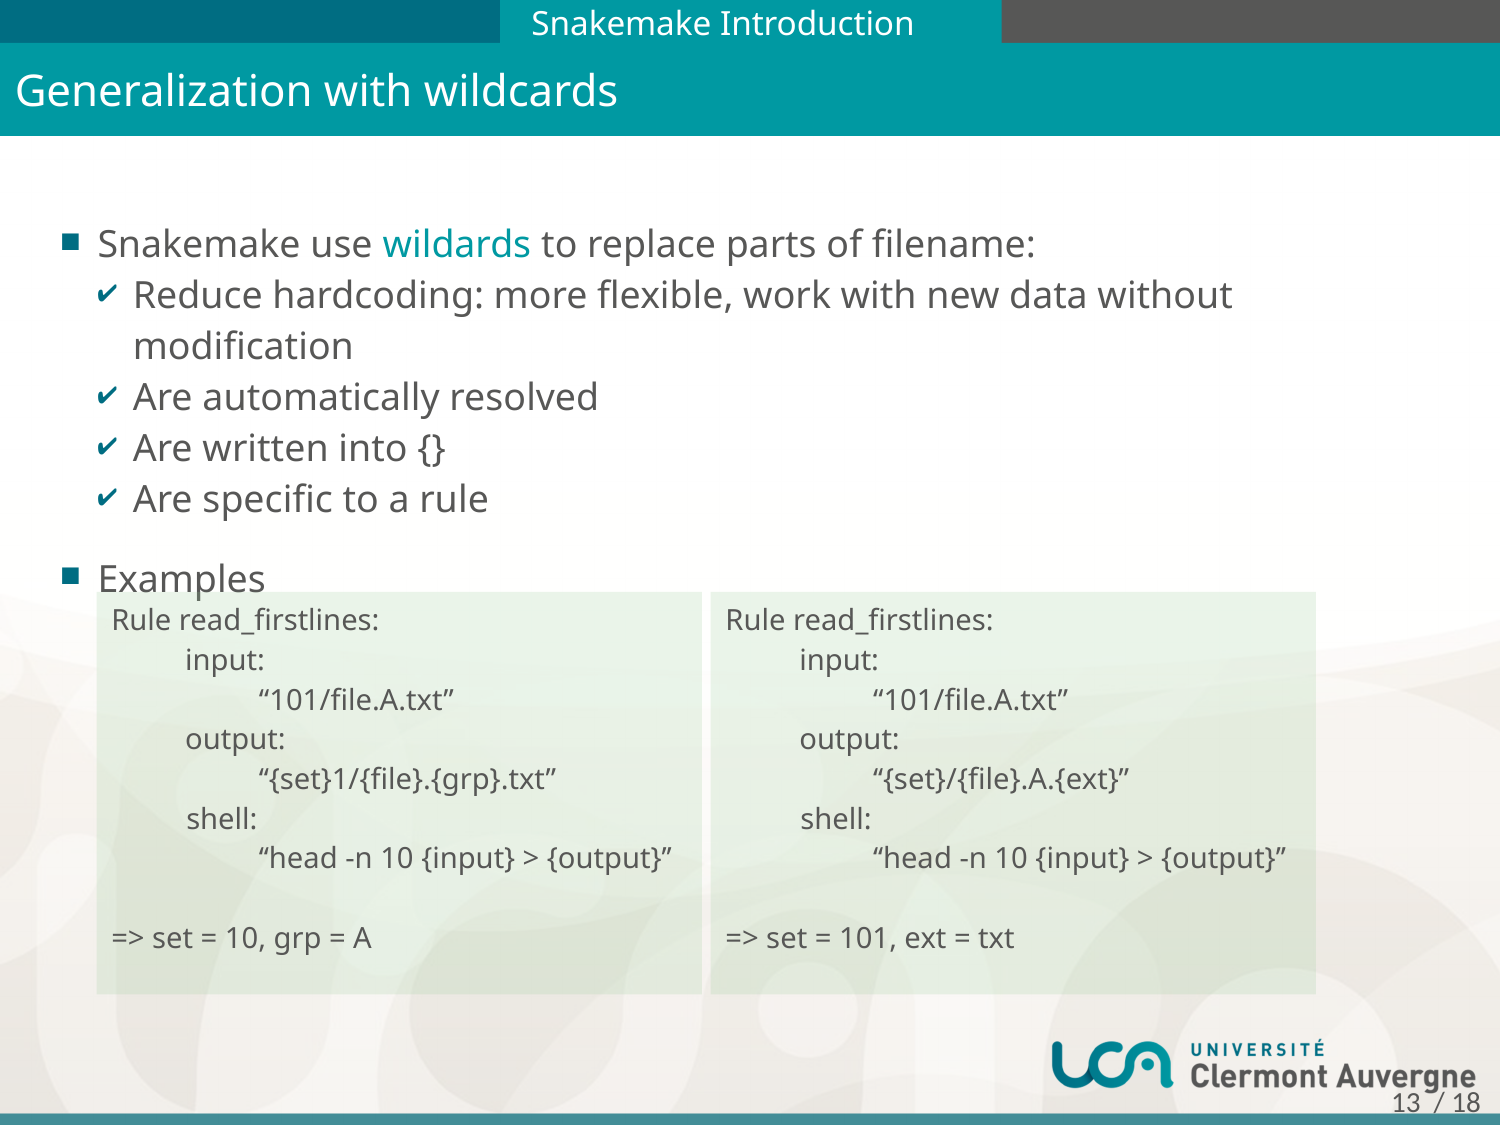

Snakemake Introduction
Generalization with wildcards
Snakemake use wildards to replace parts of filename:
Reduce hardcoding: more flexible, work with new data without modification
Are automatically resolved
Are written into {}
Are specific to a rule
Examples
Rule read_firstlines:
	input:
		“101/file.A.txt”
	output:
		‘‘{set}1/{file}.{grp}.txt”
 shell:
		‘‘head -n 10 {input} > {output}’’
=> set = 10, grp = A
Rule read_firstlines:
	input:
		“101/file.A.txt”
	output:
		‘‘{set}/{file}.A.{ext}”
 shell:
		‘‘head -n 10 {input} > {output}’’
=> set = 101, ext = txt
13